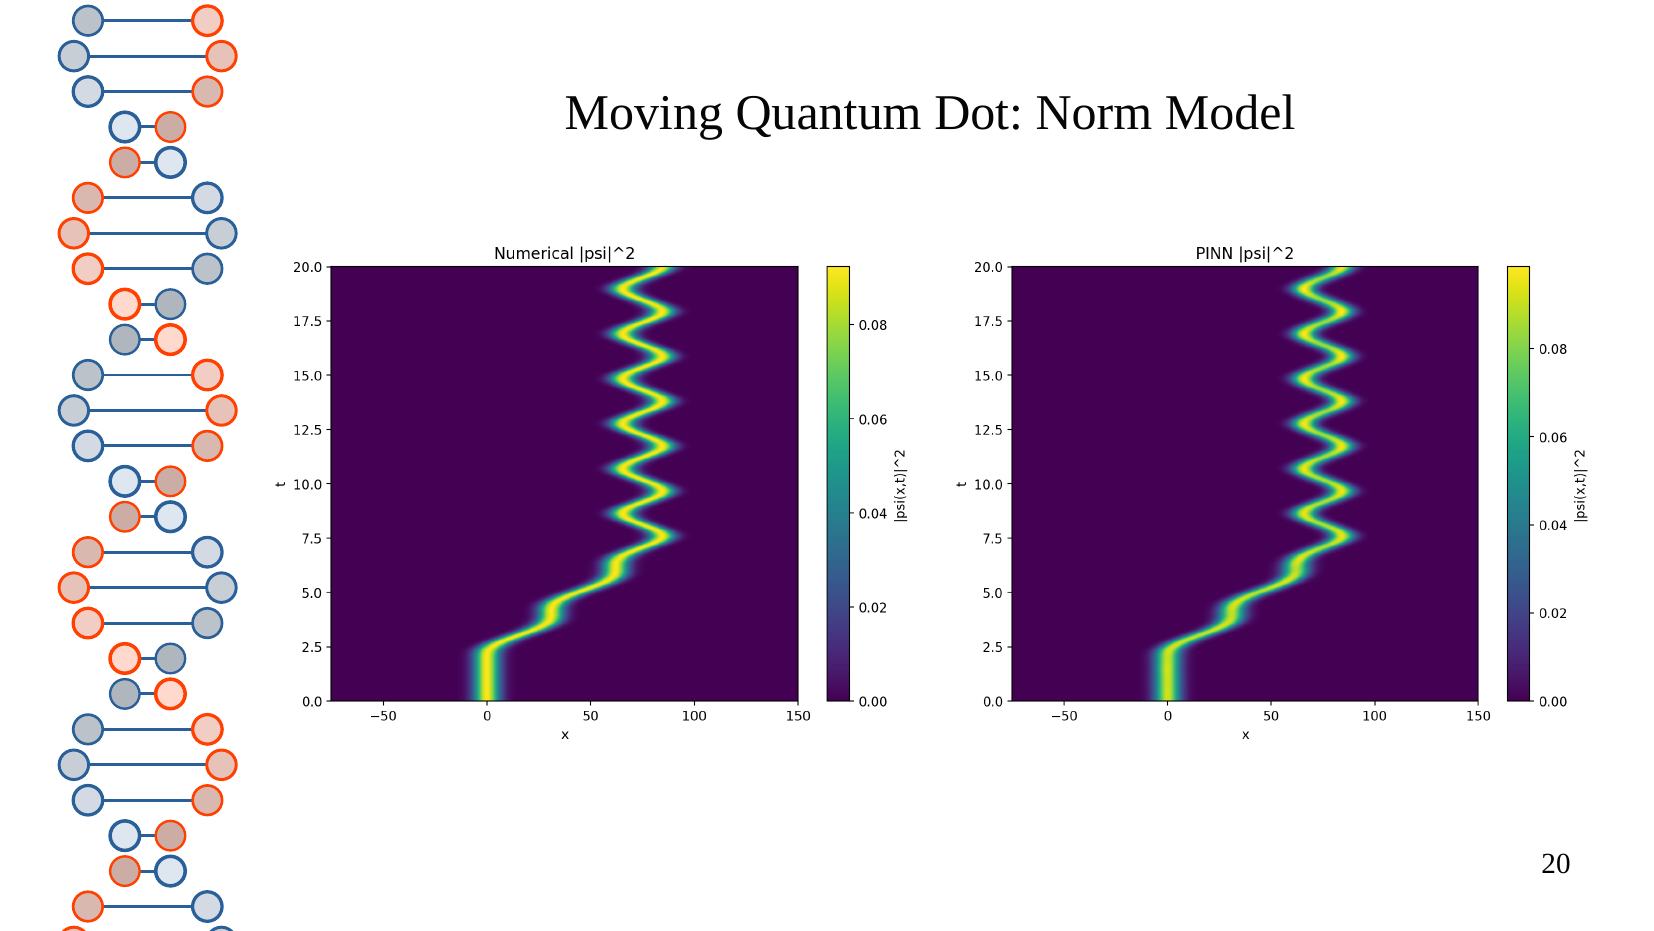

# Moving Quantum Dot: Norm Model
20